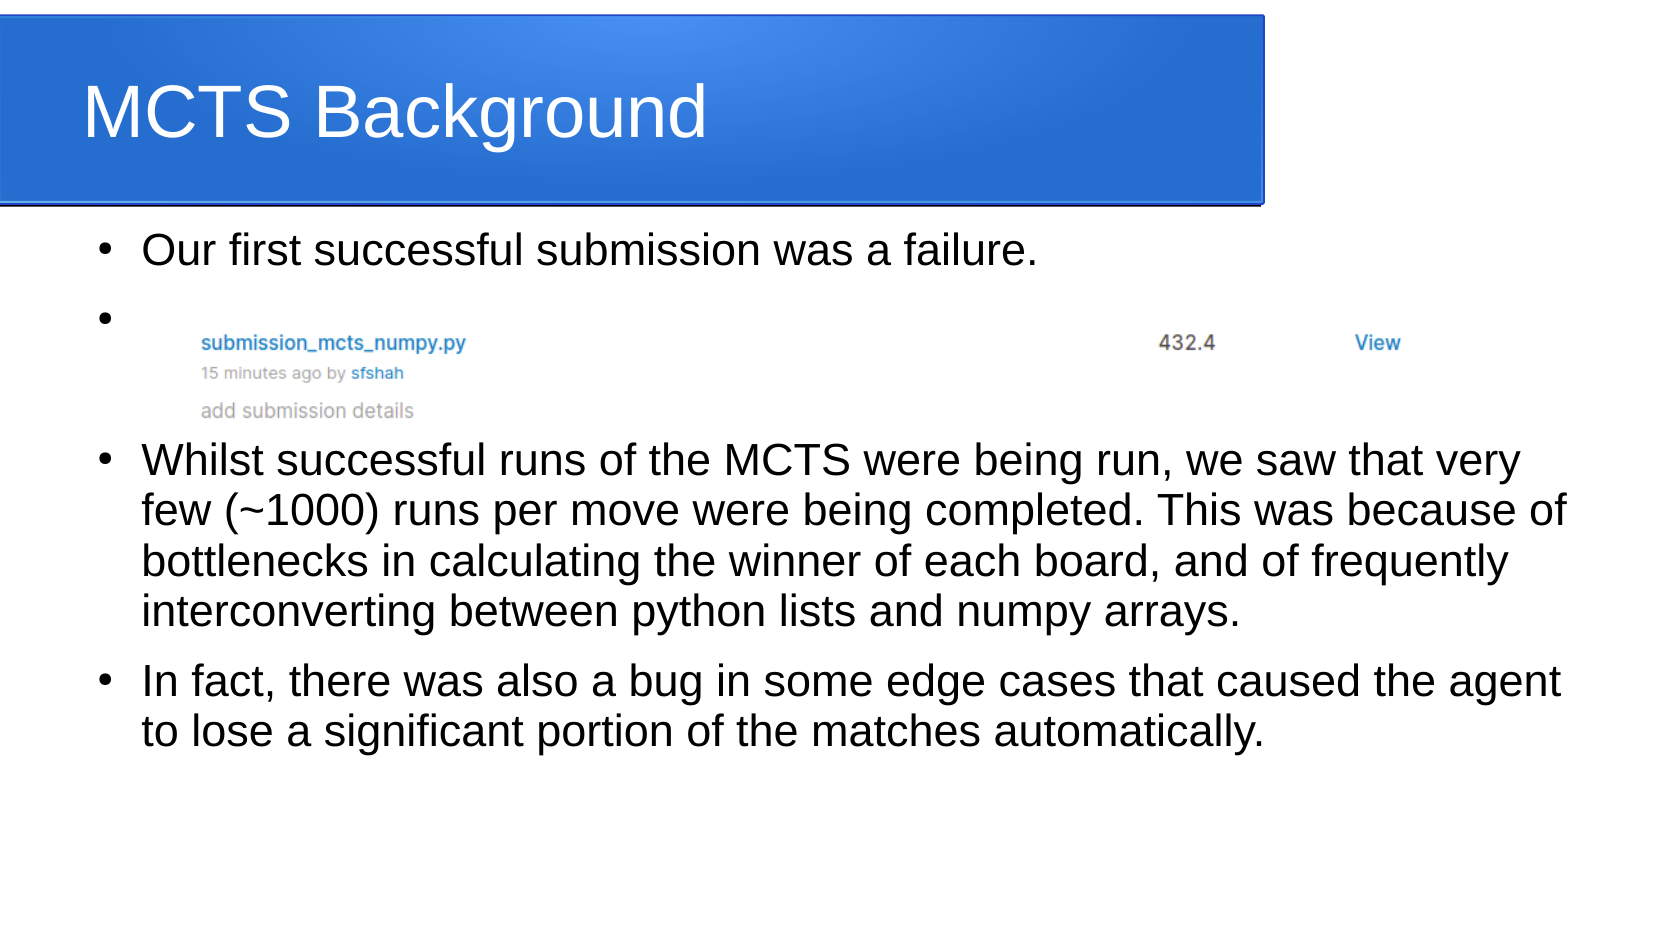

# MCTS Background
Our first successful submission was a failure.
Whilst successful runs of the MCTS were being run, we saw that very few (~1000) runs per move were being completed. This was because of bottlenecks in calculating the winner of each board, and of frequently interconverting between python lists and numpy arrays.
In fact, there was also a bug in some edge cases that caused the agent to lose a significant portion of the matches automatically.